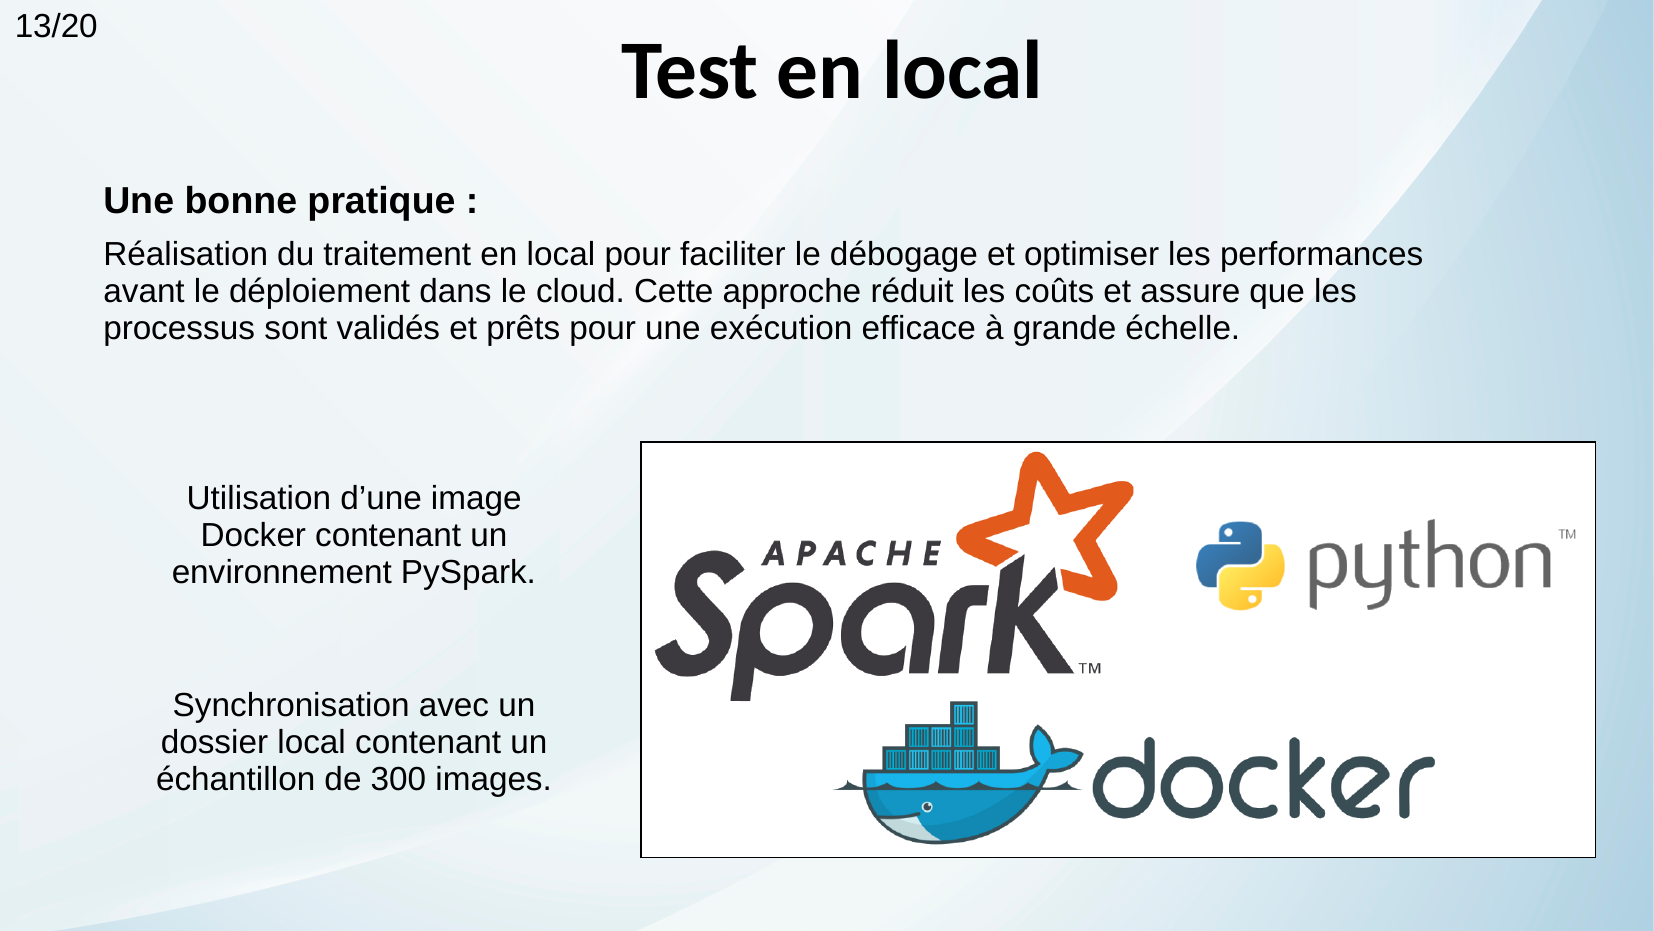

13/20
# Test en local
Une bonne pratique :
Réalisation du traitement en local pour faciliter le débogage et optimiser les performances avant le déploiement dans le cloud. Cette approche réduit les coûts et assure que les processus sont validés et prêts pour une exécution efficace à grande échelle.
Utilisation d’une image Docker contenant un environnement PySpark.
Synchronisation avec un dossier local contenant un échantillon de 300 images.